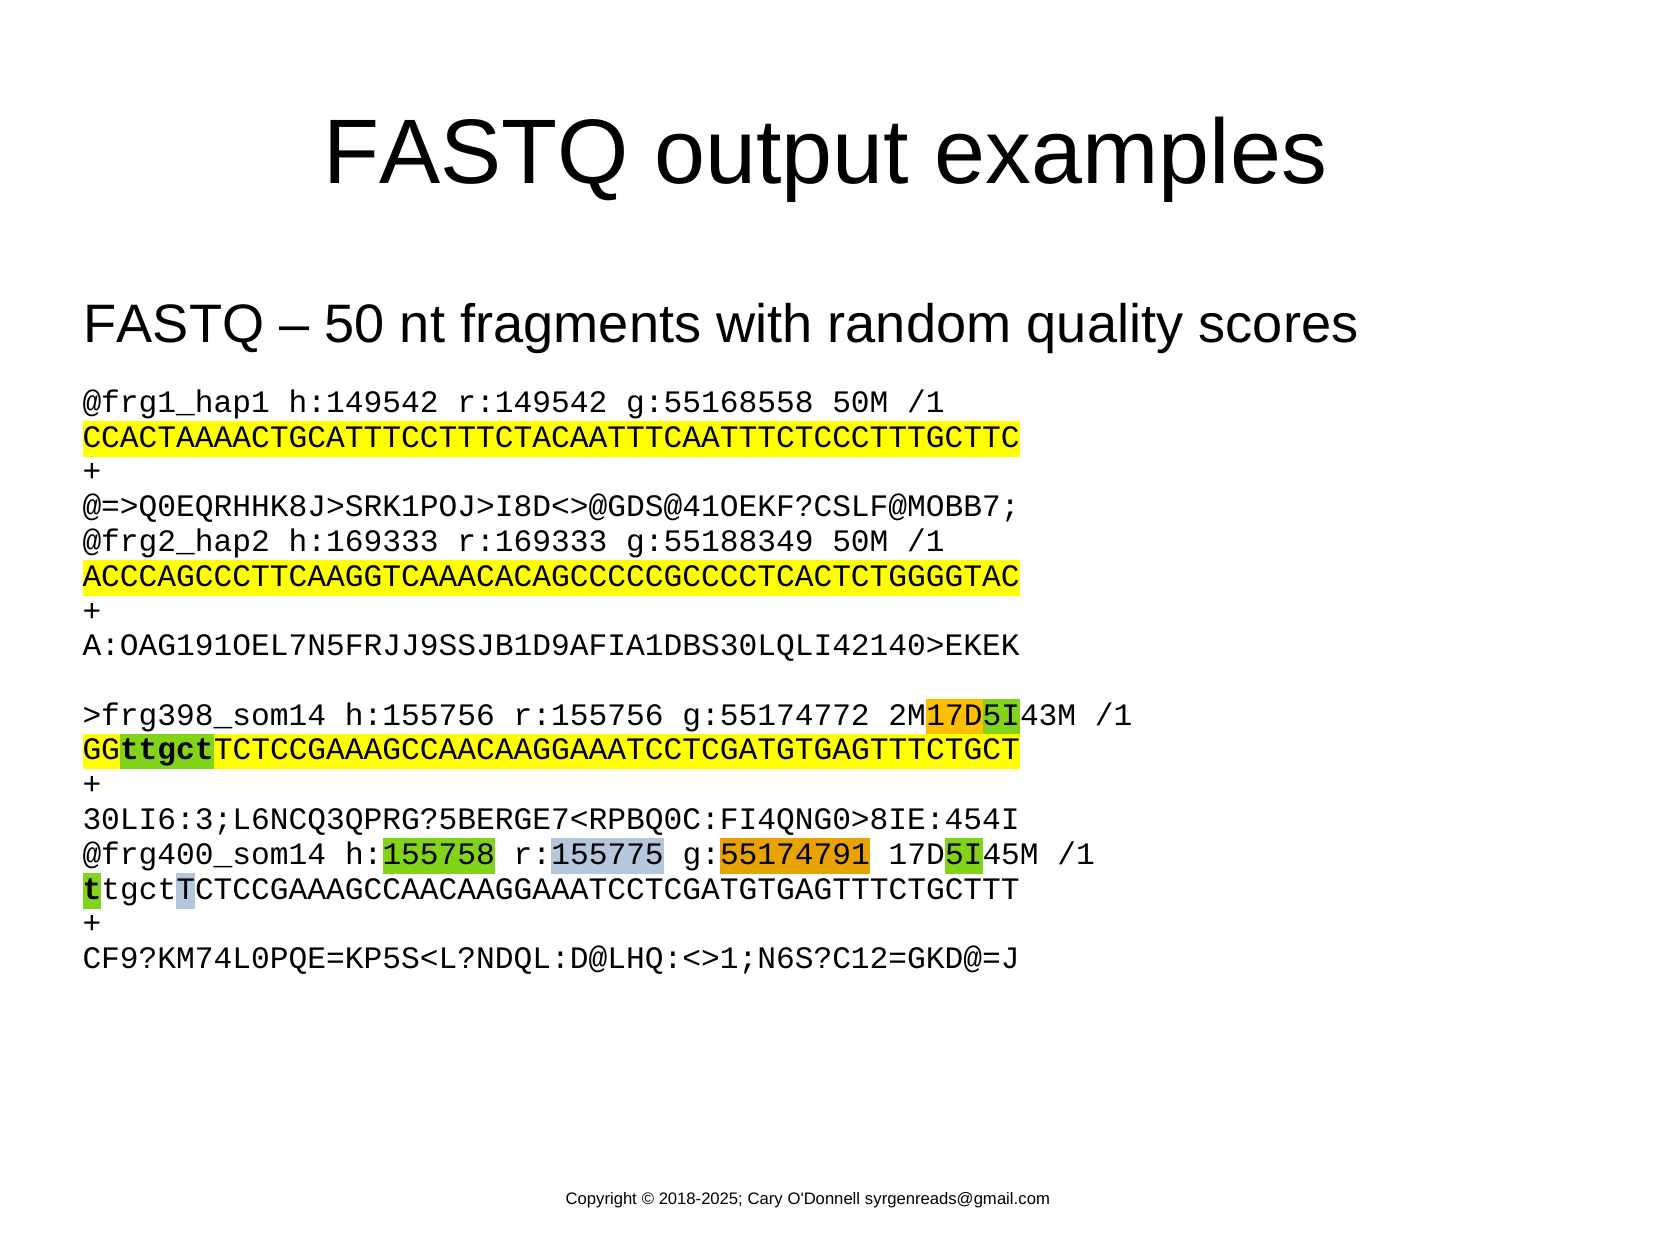

# FASTQ output examples
FASTQ – 50 nt fragments with random quality scores
@frg1_hap1 h:149542 r:149542 g:55168558 50M /1
CCACTAAAACTGCATTTCCTTTCTACAATTTCAATTTCTCCCTTTGCTTC
+
@=>Q0EQRHHK8J>SRK1POJ>I8D<>@GDS@41OEKF?CSLF@MOBB7;
@frg2_hap2 h:169333 r:169333 g:55188349 50M /1
ACCCAGCCCTTCAAGGTCAAACACAGCCCCCGCCCCTCACTCTGGGGTAC
+
A:OAG191OEL7N5FRJJ9SSJB1D9AFIA1DBS30LQLI42140>EKEK
>frg398_som14 h:155756 r:155756 g:55174772 2M17D5I43M /1
GGttgctTCTCCGAAAGCCAACAAGGAAATCCTCGATGTGAGTTTCTGCT
+
30LI6:3;L6NCQ3QPRG?5BERGE7<RPBQ0C:FI4QNG0>8IE:454I
@frg400_som14 h:155758 r:155775 g:55174791 17D5I45M /1
ttgctTCTCCGAAAGCCAACAAGGAAATCCTCGATGTGAGTTTCTGCTTT
+
CF9?KM74L0PQE=KP5S<L?NDQL:D@LHQ:<>1;N6S?C12=GKD@=J